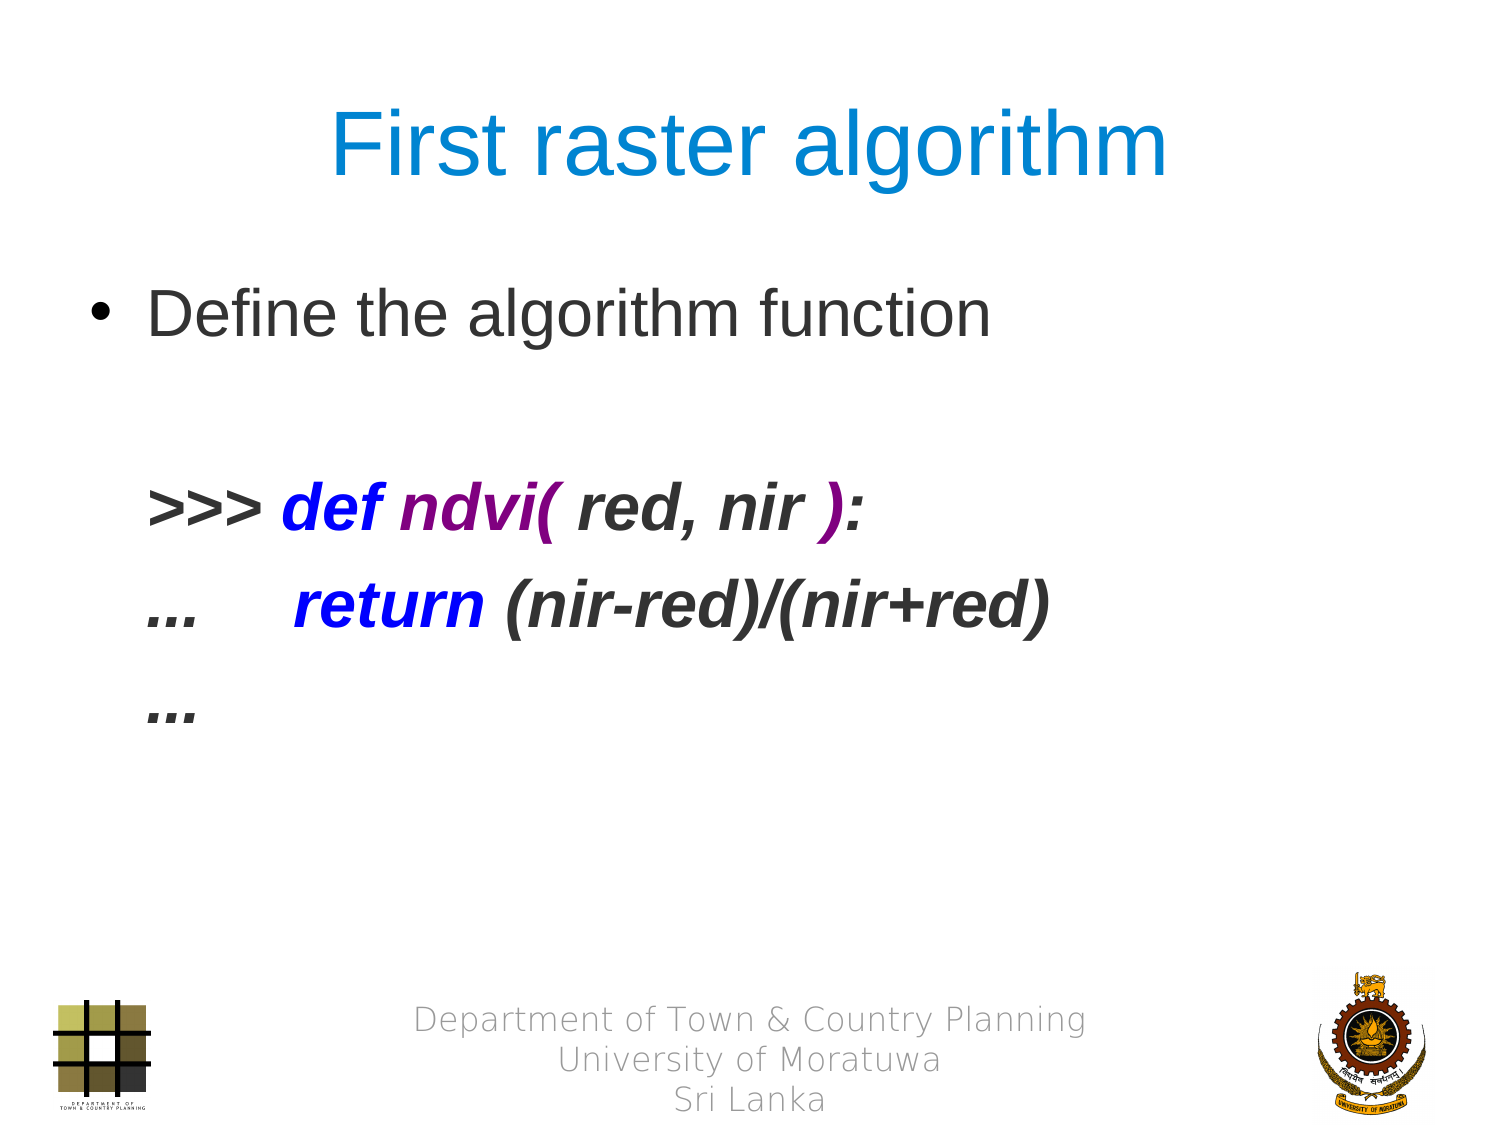

# First raster algorithm
Define the algorithm function
>>> def ndvi( red, nir ):
... return (nir-red)/(nir+red)
...